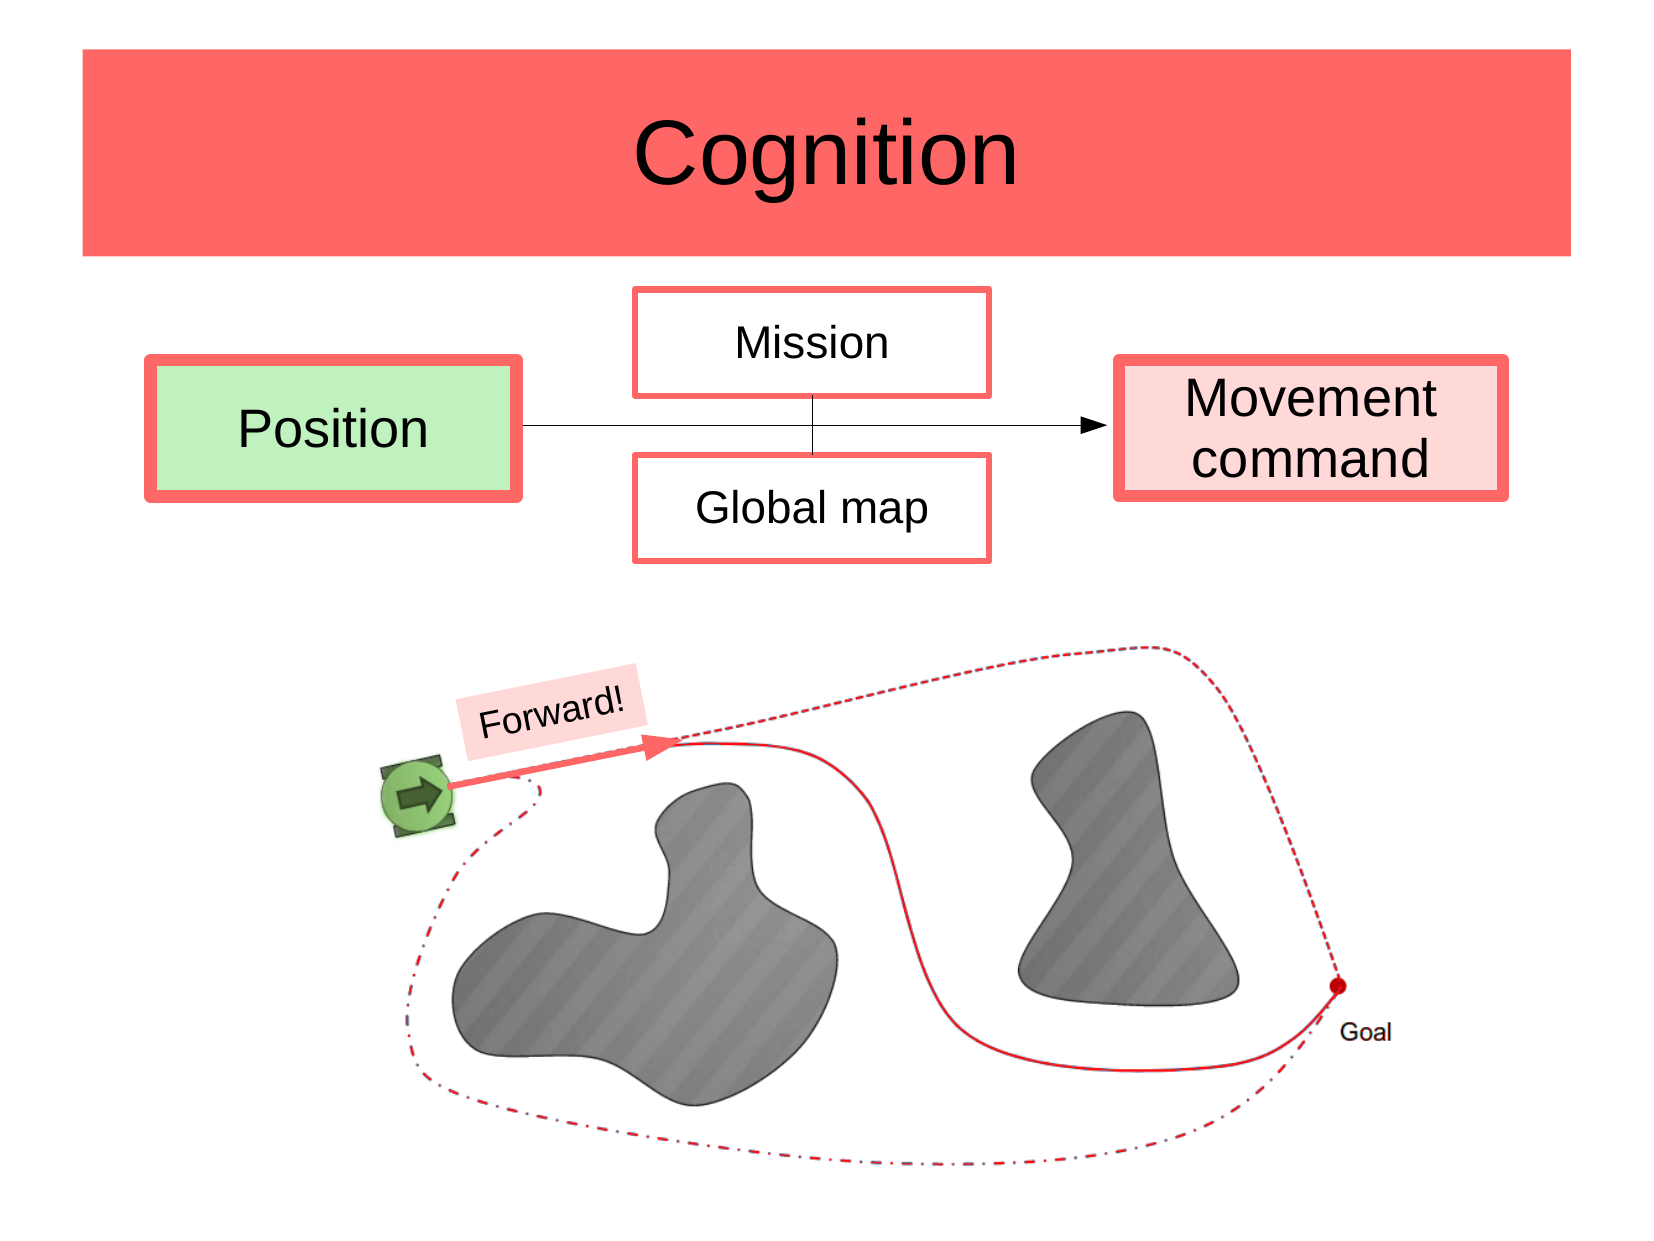

# Cognition
Mission
Position
Movement
command
Global map
Forward!